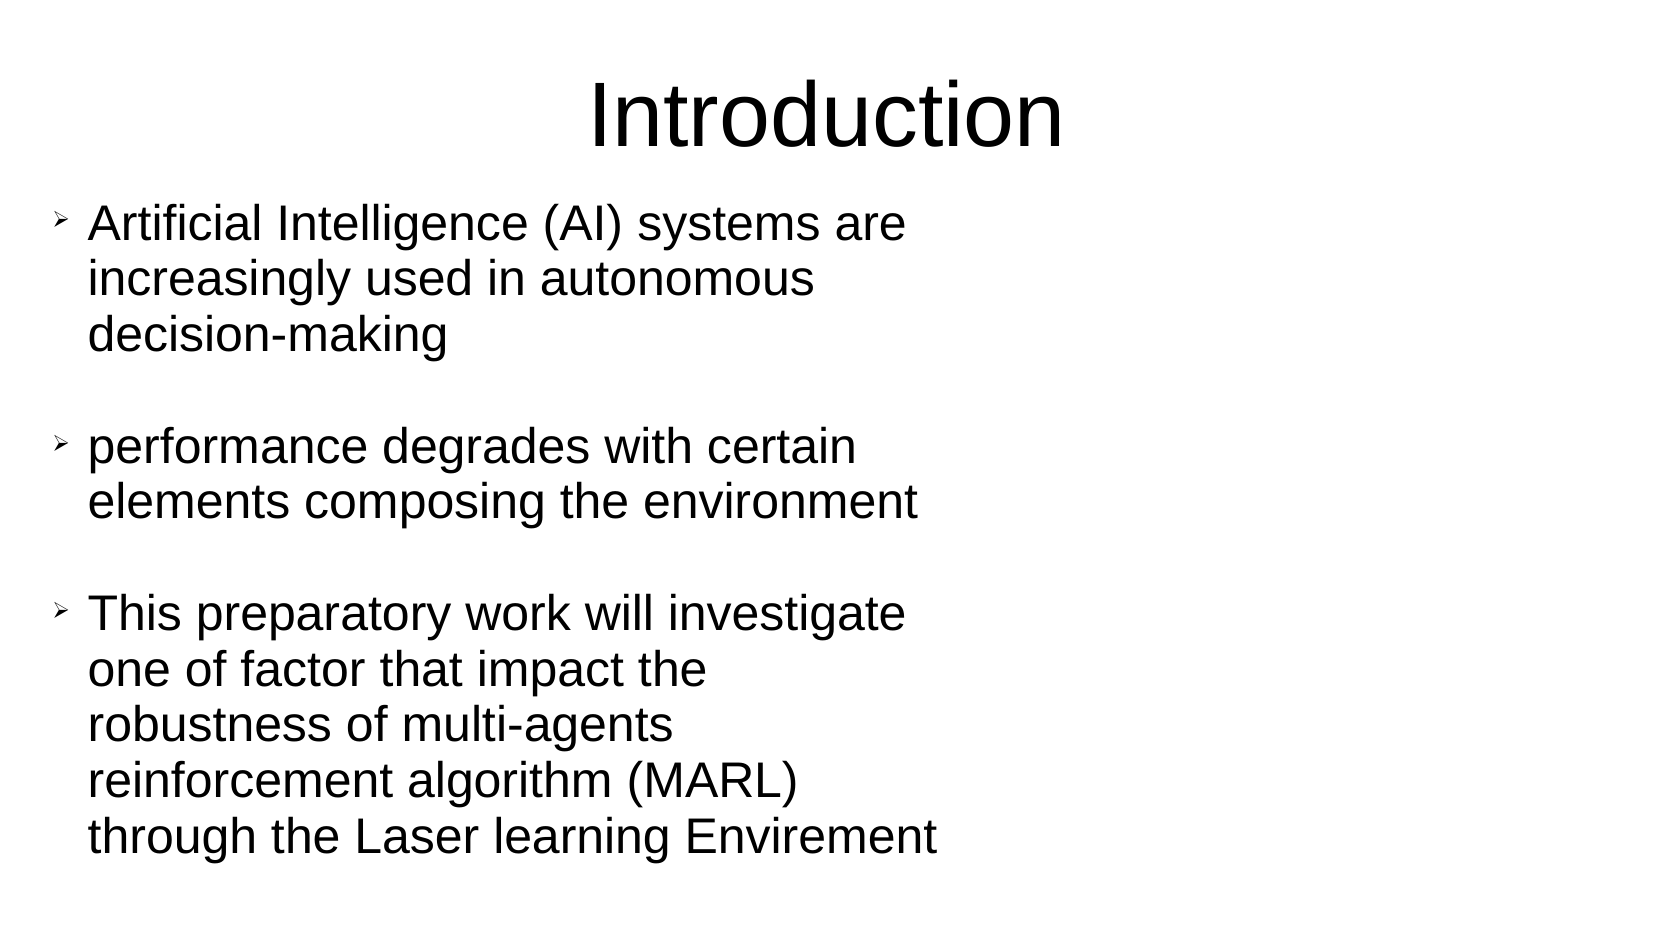

# Introduction
Artificial Intelligence (AI) systems are increasingly used in autonomous decision-making
performance degrades with certain elements composing the environment
This preparatory work will investigate one of factor that impact the robustness of multi-agents reinforcement algorithm (MARL) through the Laser learning Envirement